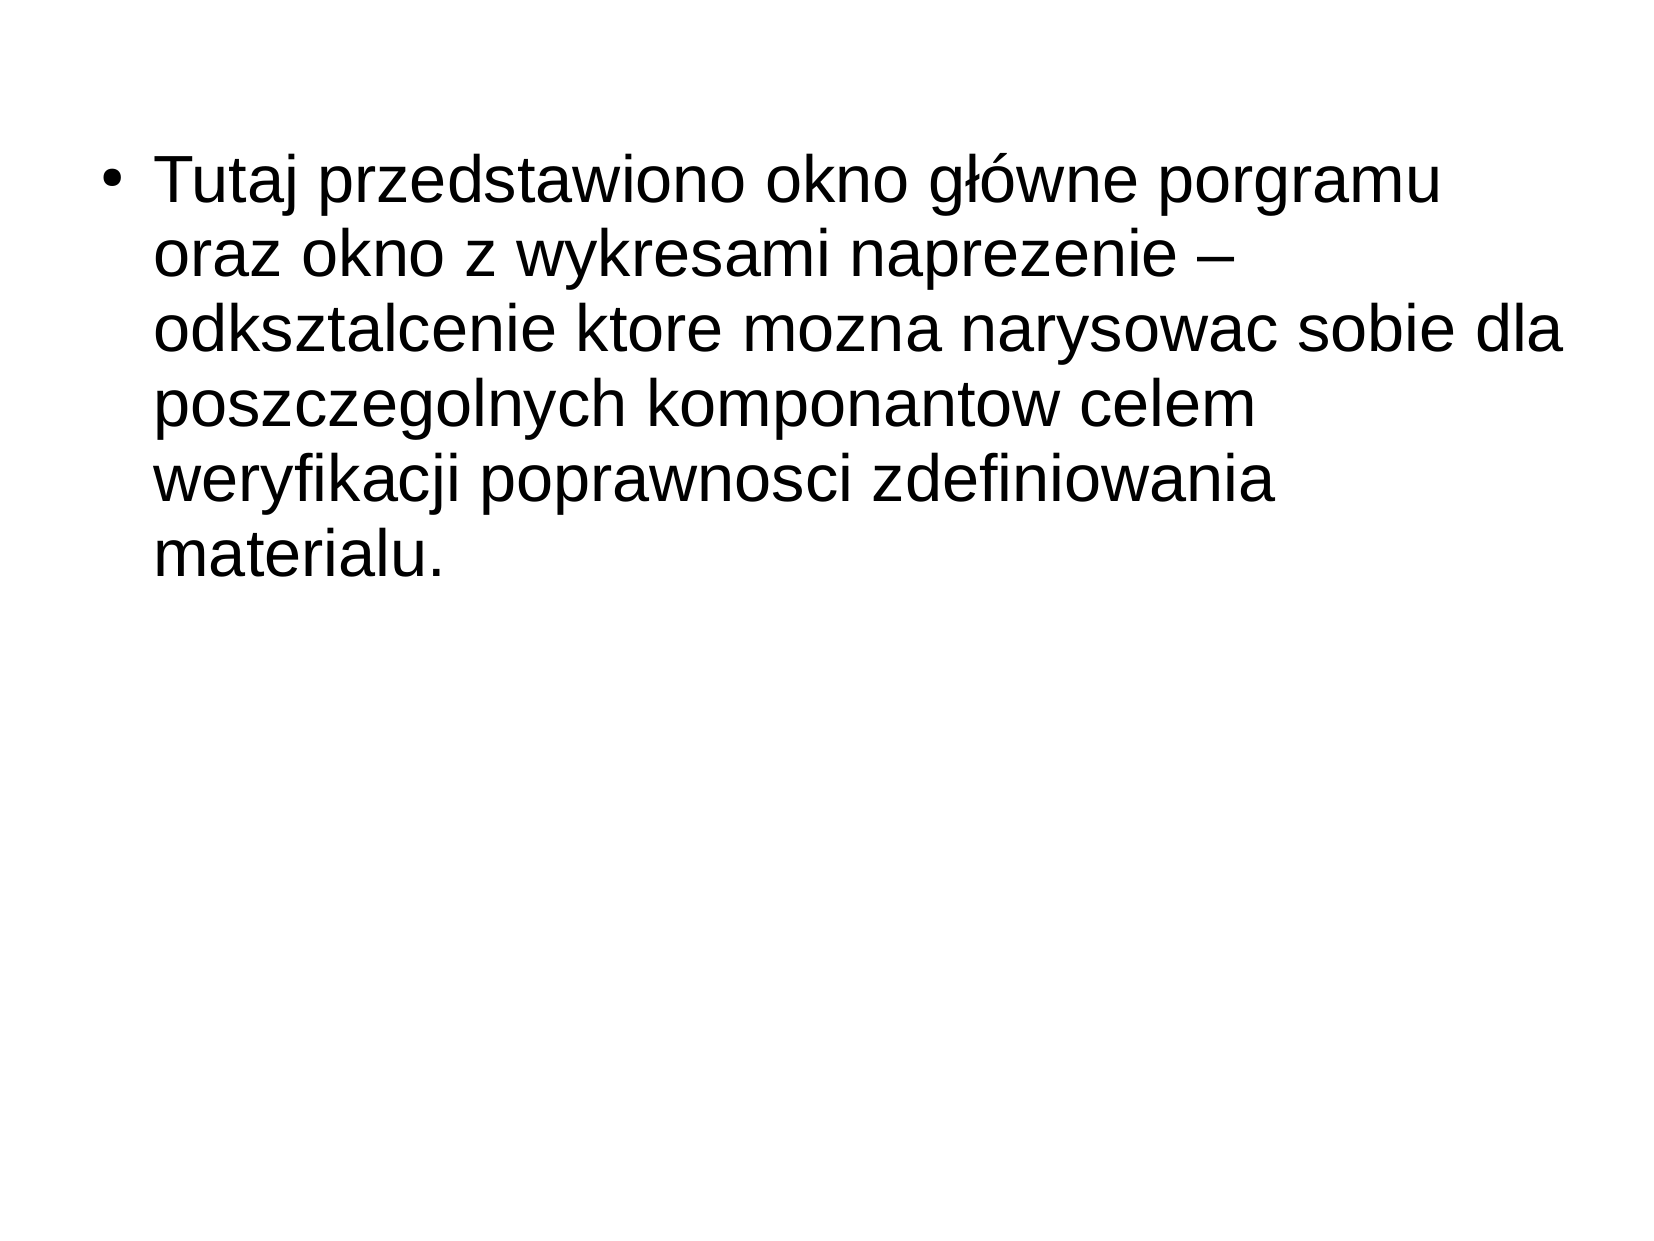

# Tutaj przedstawiono okno główne porgramu oraz okno z wykresami naprezenie – odksztalcenie ktore mozna narysowac sobie dla poszczegolnych komponantow celem weryfikacji poprawnosci zdefiniowania materialu.